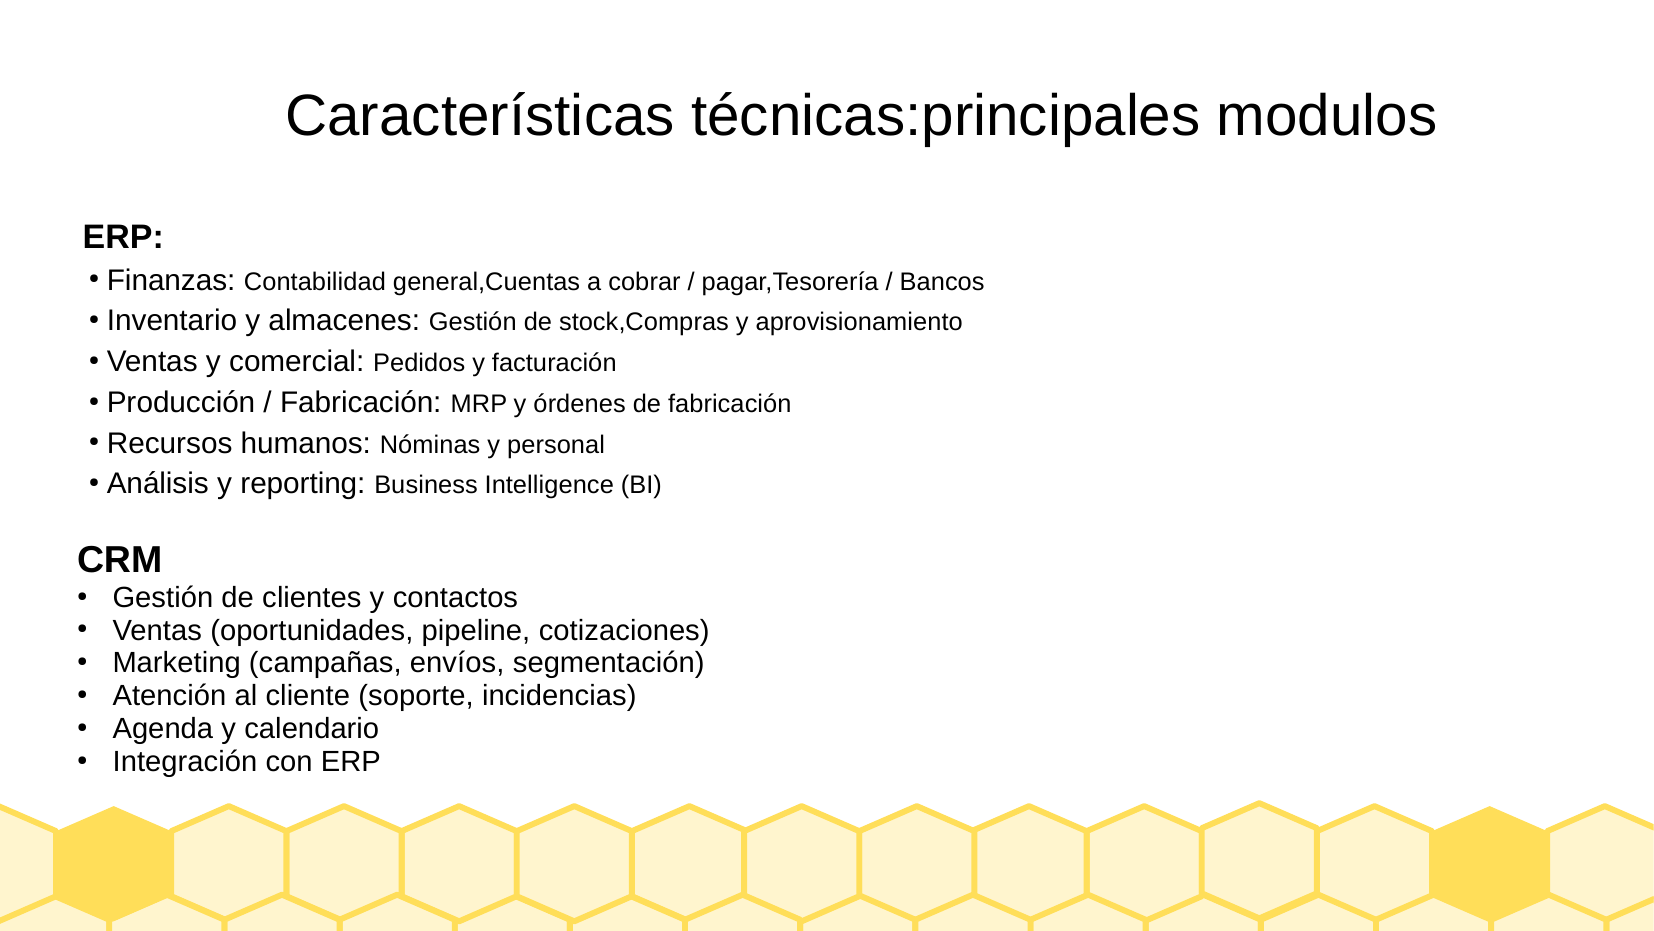

# Características técnicas:principales modulos
ERP:
Finanzas: Contabilidad general,Cuentas a cobrar / pagar,Tesorería / Bancos
Inventario y almacenes: Gestión de stock,Compras y aprovisionamiento
Ventas y comercial: Pedidos y facturación
Producción / Fabricación: MRP y órdenes de fabricación
Recursos humanos: Nóminas y personal
Análisis y reporting: Business Intelligence (BI)
CRM
Gestión de clientes y contactos
Ventas (oportunidades, pipeline, cotizaciones)
Marketing (campañas, envíos, segmentación)
Atención al cliente (soporte, incidencias)
Agenda y calendario
Integración con ERP